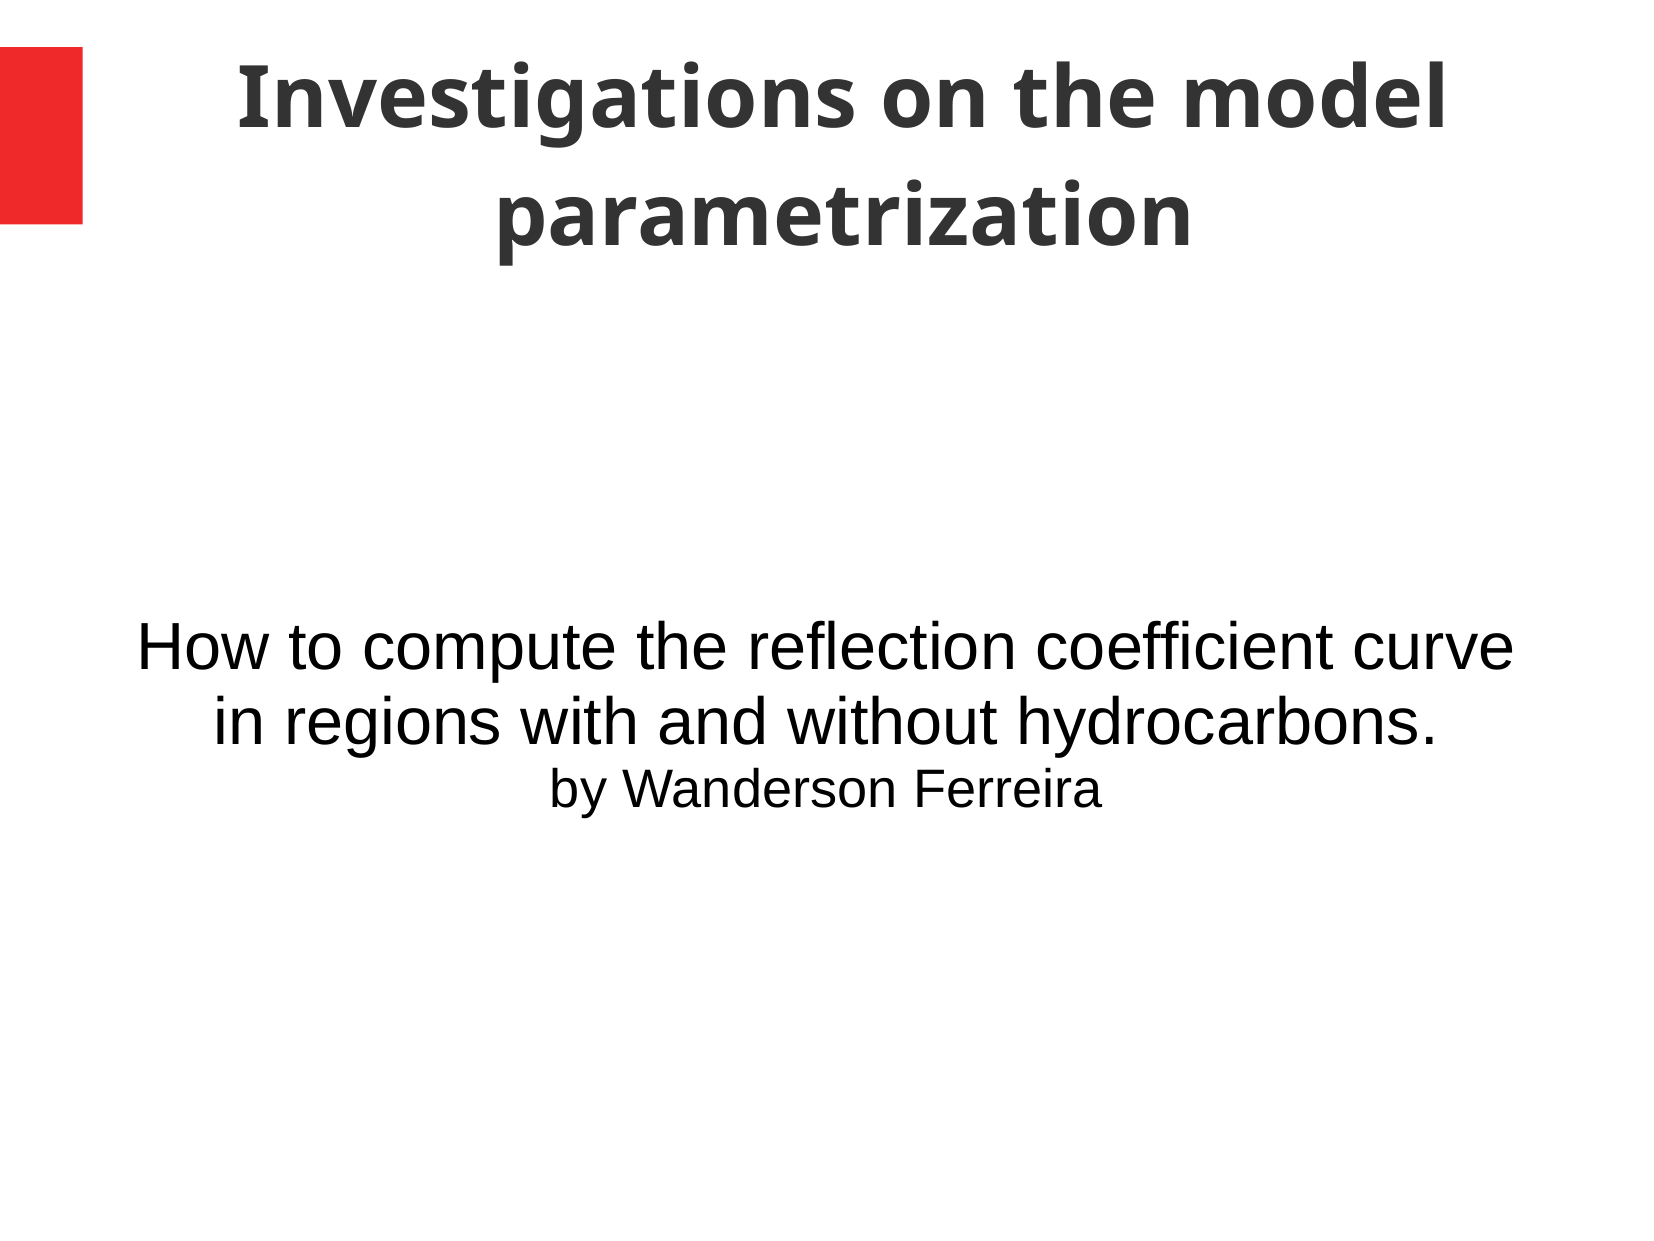

# Investigations on the model parametrization
How to compute the reflection coefficient curve in regions with and without hydrocarbons.
by Wanderson Ferreira